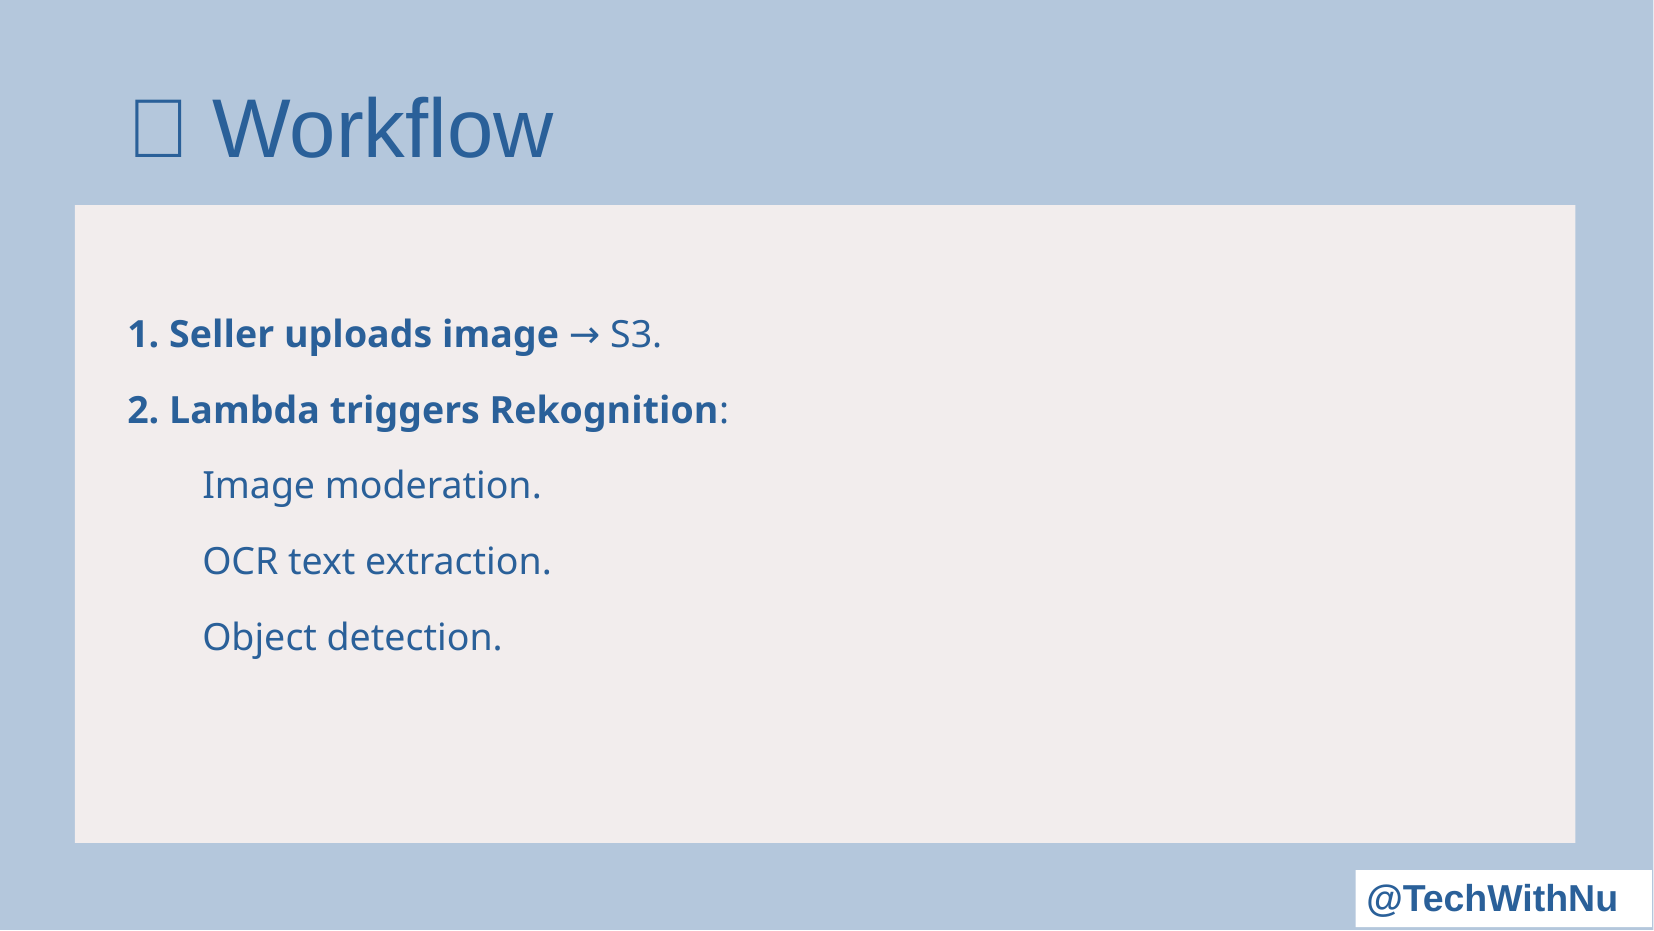

🚀 Workflow
1. Seller uploads image → S3.
2. Lambda triggers Rekognition:
	Image moderation.
	OCR text extraction.
	Object detection.
@TechWithNu